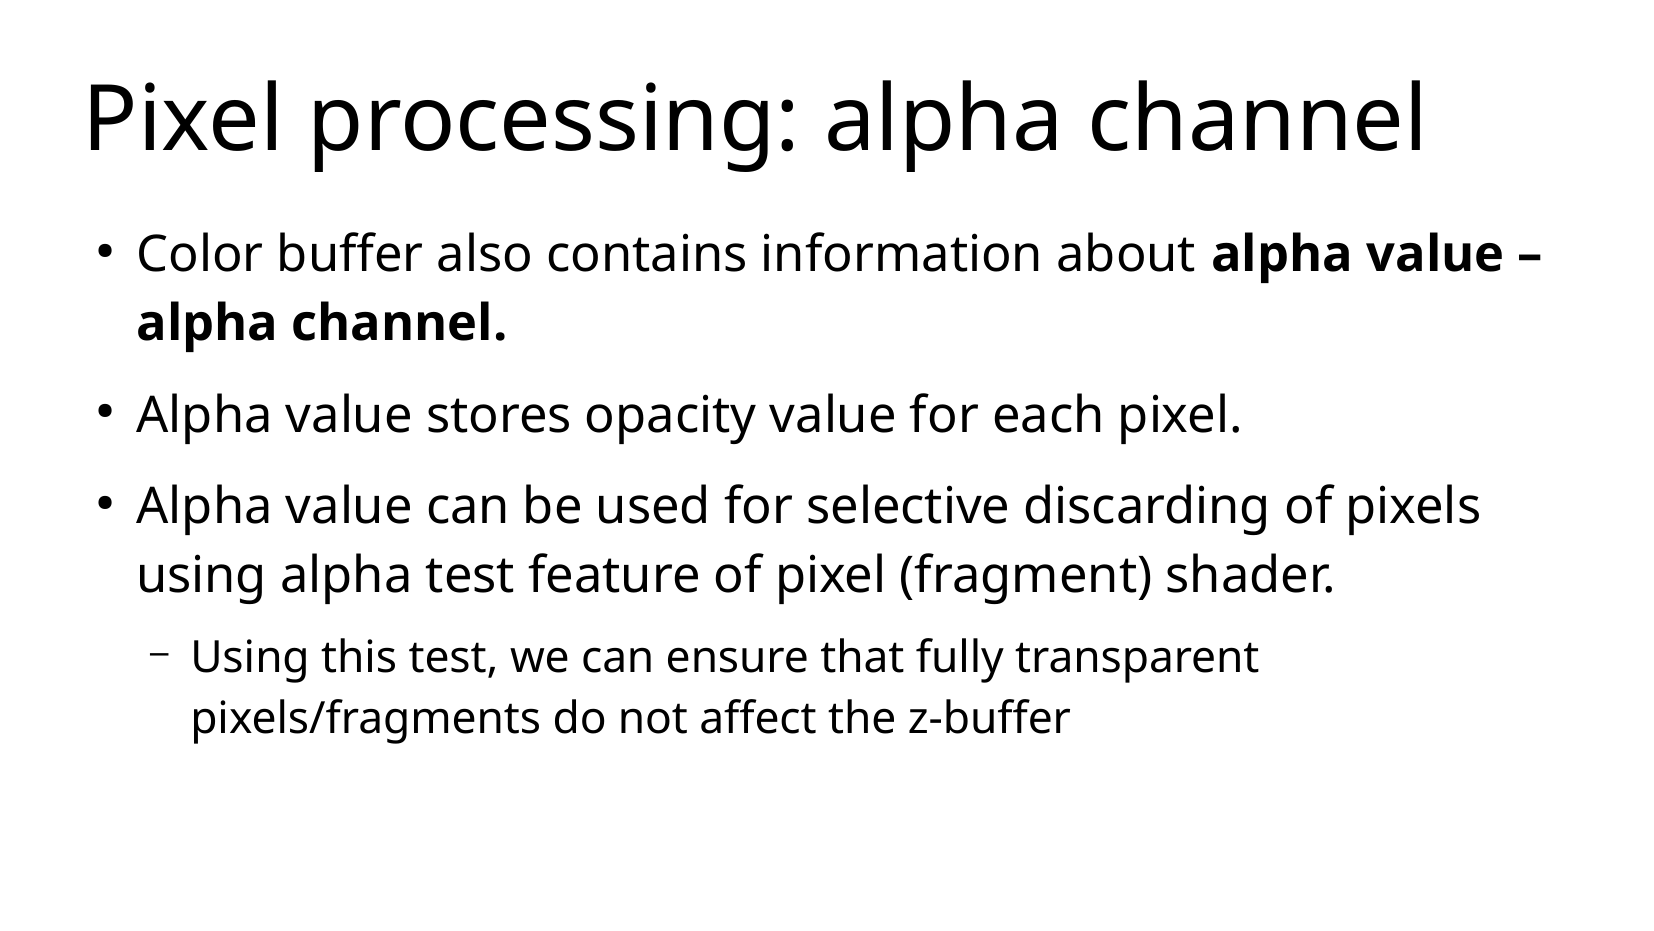

# Pixel processing: alpha channel
Color buffer also contains information about alpha value – alpha channel.
Alpha value stores opacity value for each pixel.
Alpha value can be used for selective discarding of pixels using alpha test feature of pixel (fragment) shader.
Using this test, we can ensure that fully transparent pixels/fragments do not affect the z-buffer